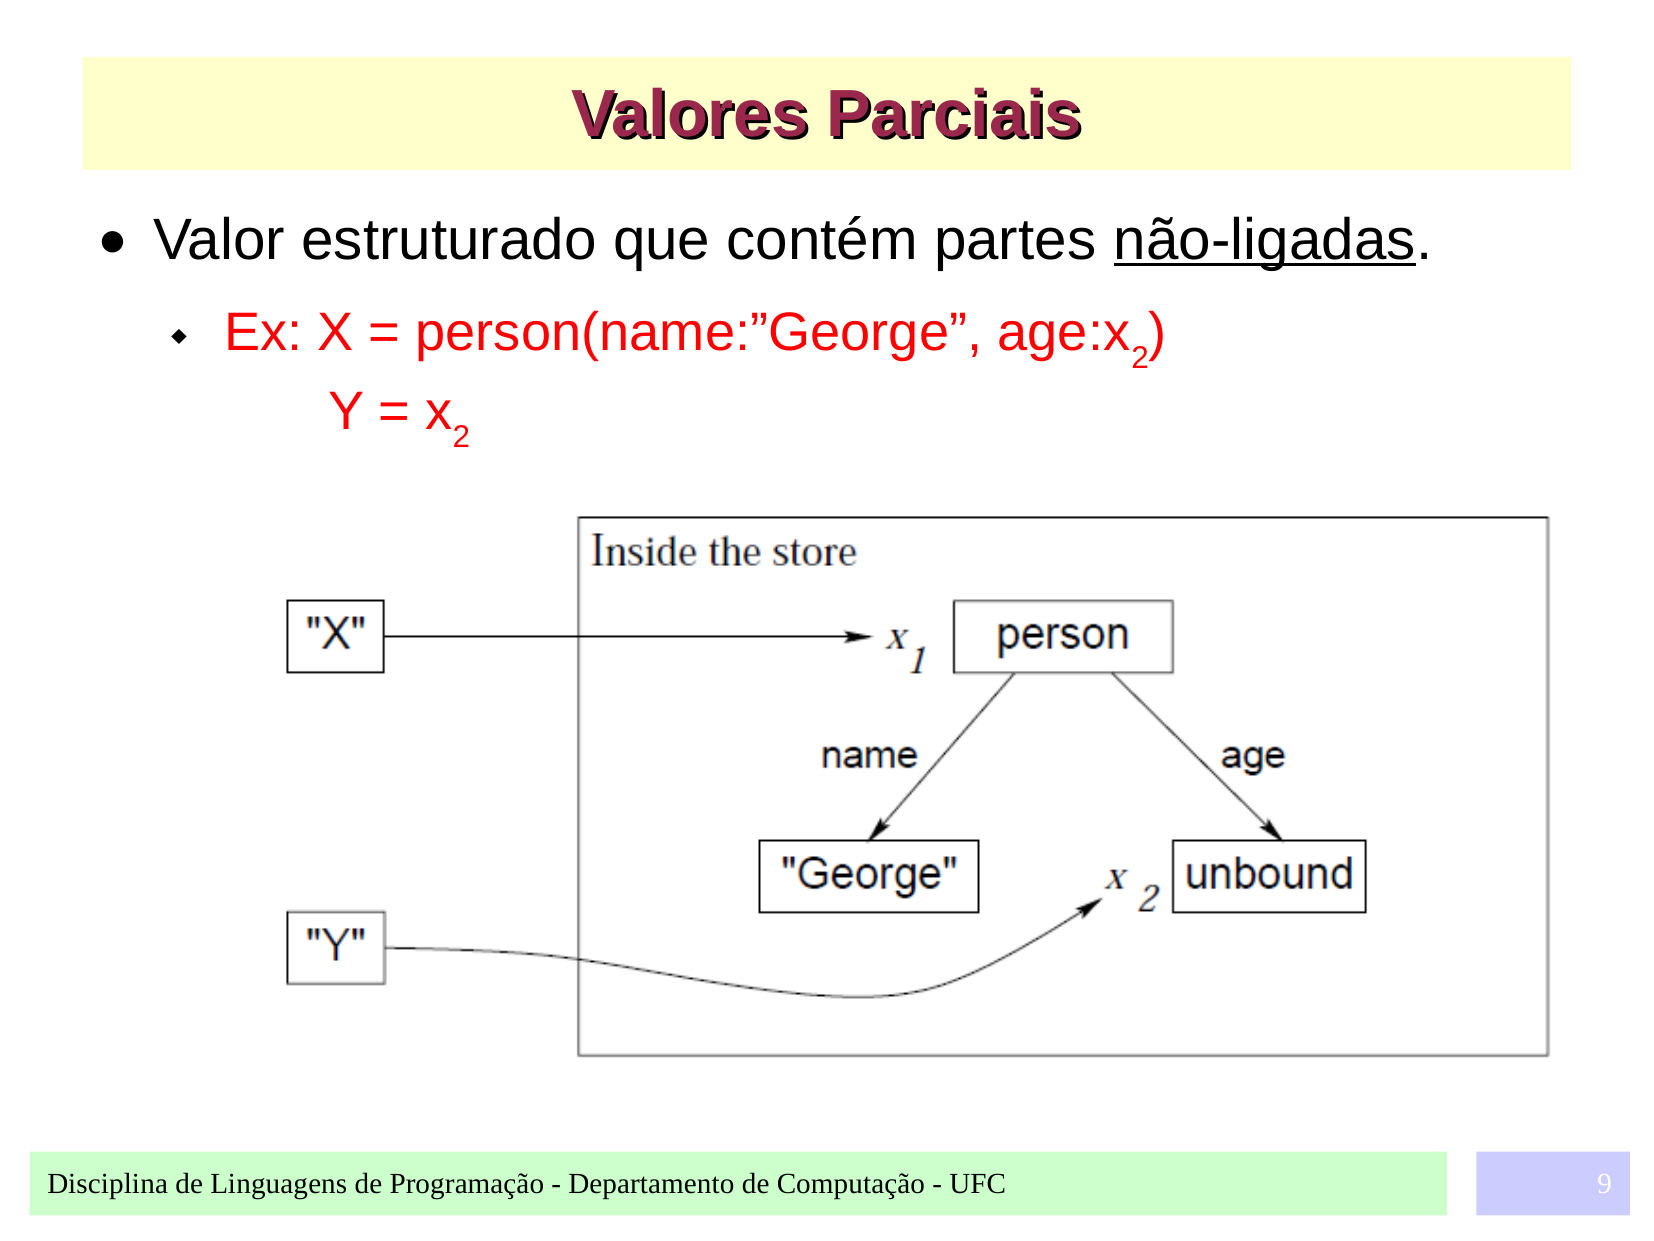

# Valores Parciais
Valor estruturado que contém partes não-ligadas.
Ex: X = person(name:”George”, age:x2)
 Y = x2
Disciplina de Linguagens de Programação - Departamento de Computação - UFC
9